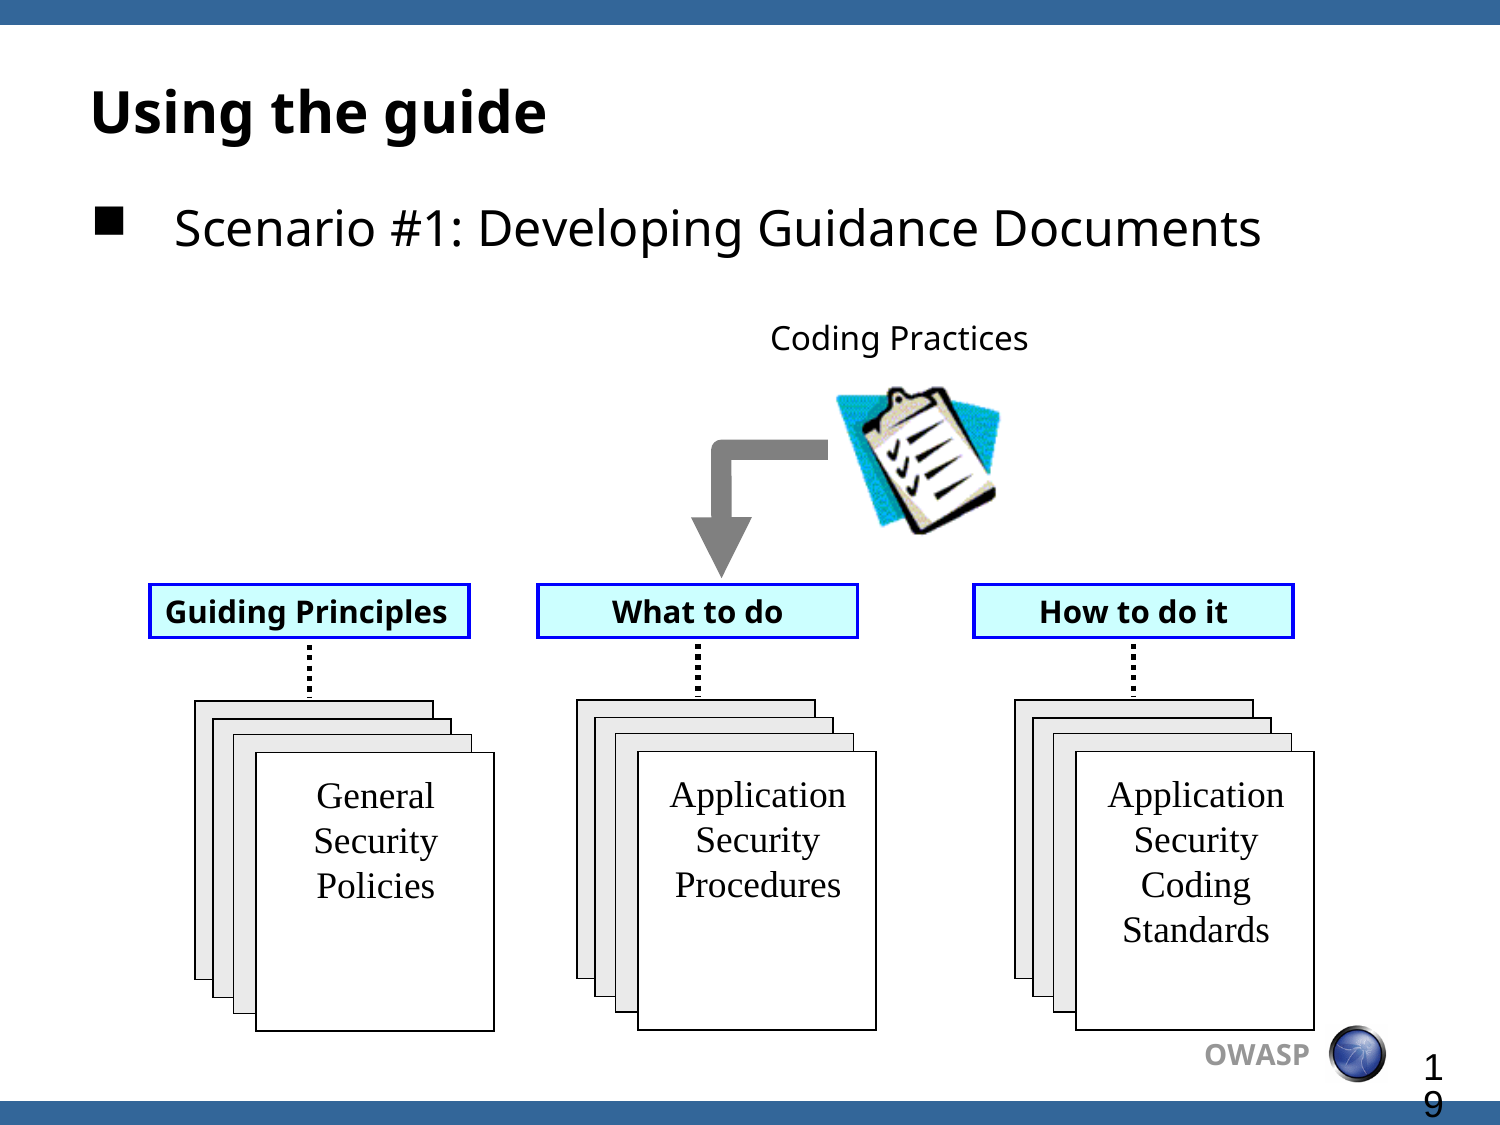

# Using the guide
Scenario #1: Developing Guidance Documents
Coding Practices
Guiding Principles
What to do
How to do it
Application Security Procedures
Application Security Coding Standards
General
Security Policies
19